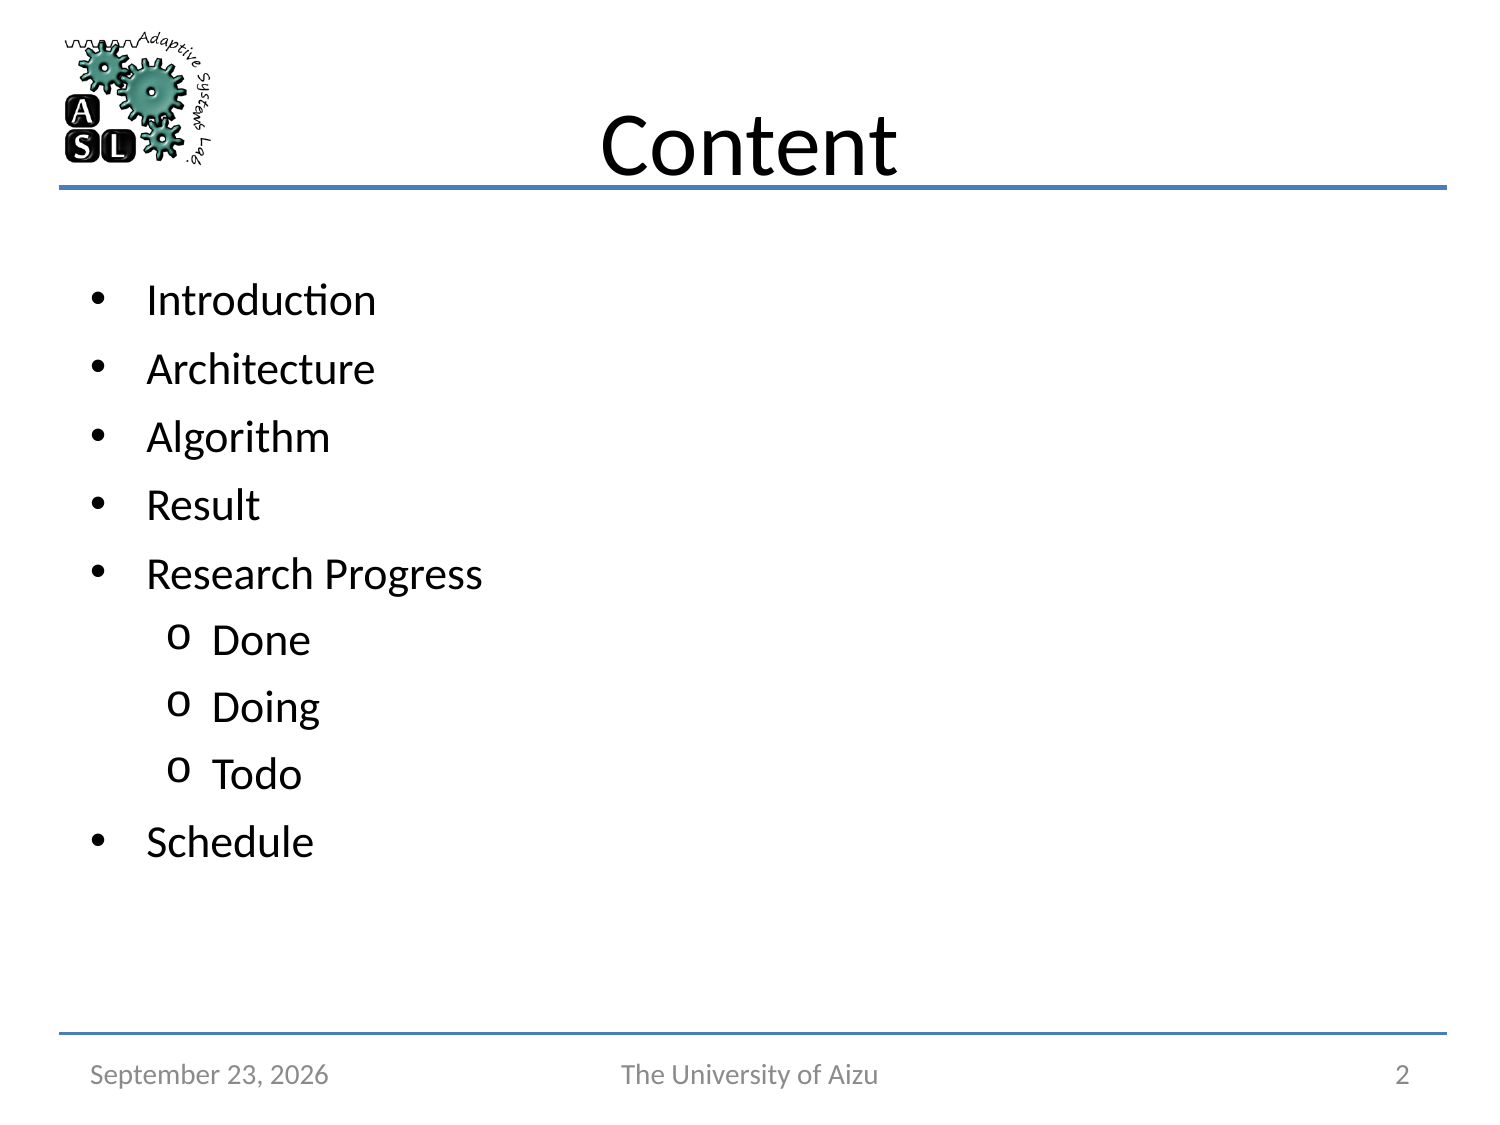

# Content
Introduction
Architecture
Algorithm
Result
Research Progress
Done
Doing
Todo
Schedule
The University of Aizu